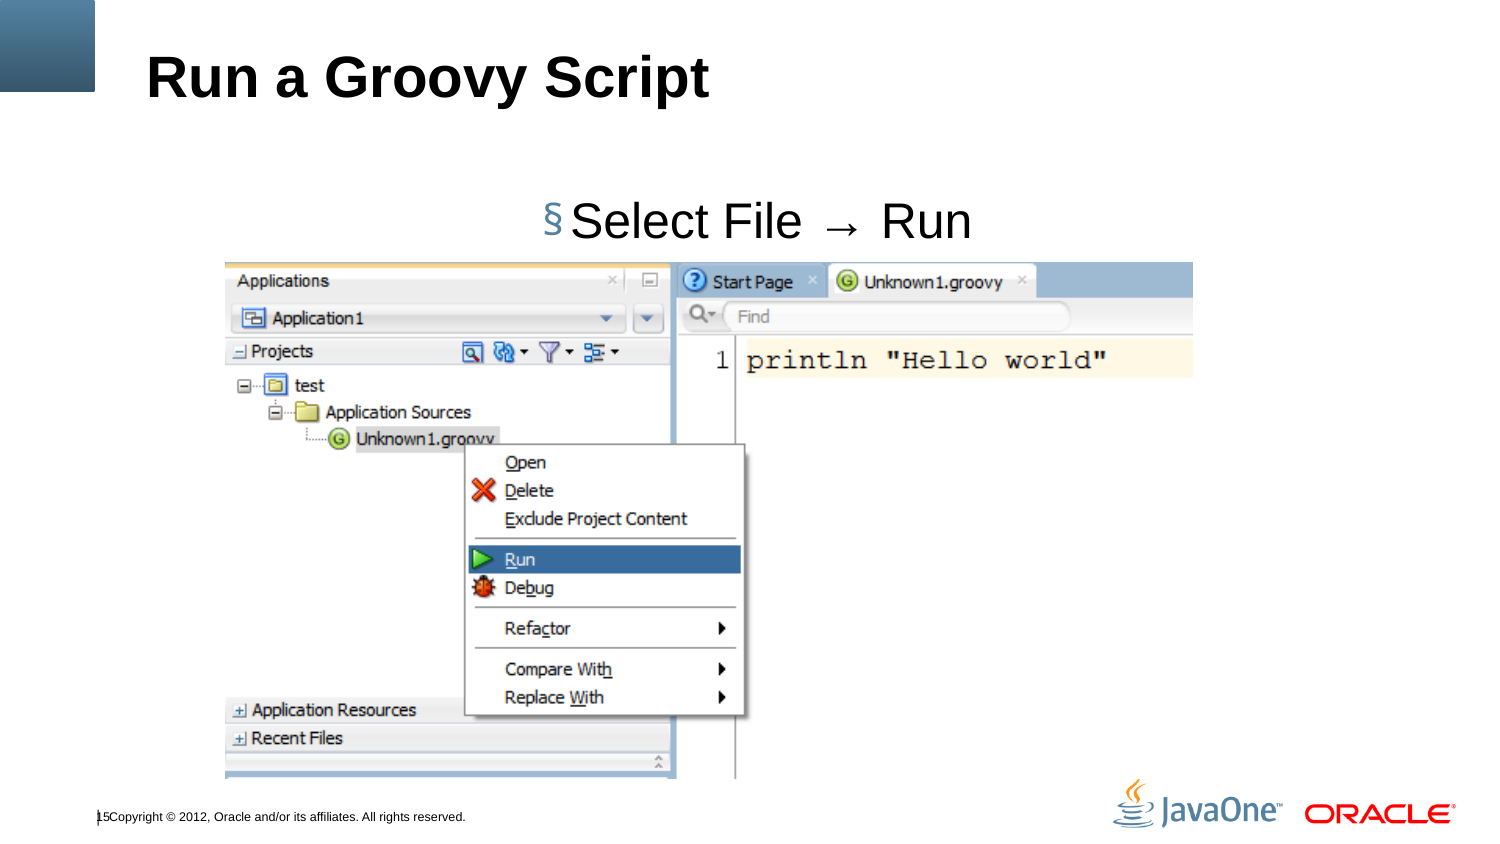

# Run a Groovy Script
Select File → Run